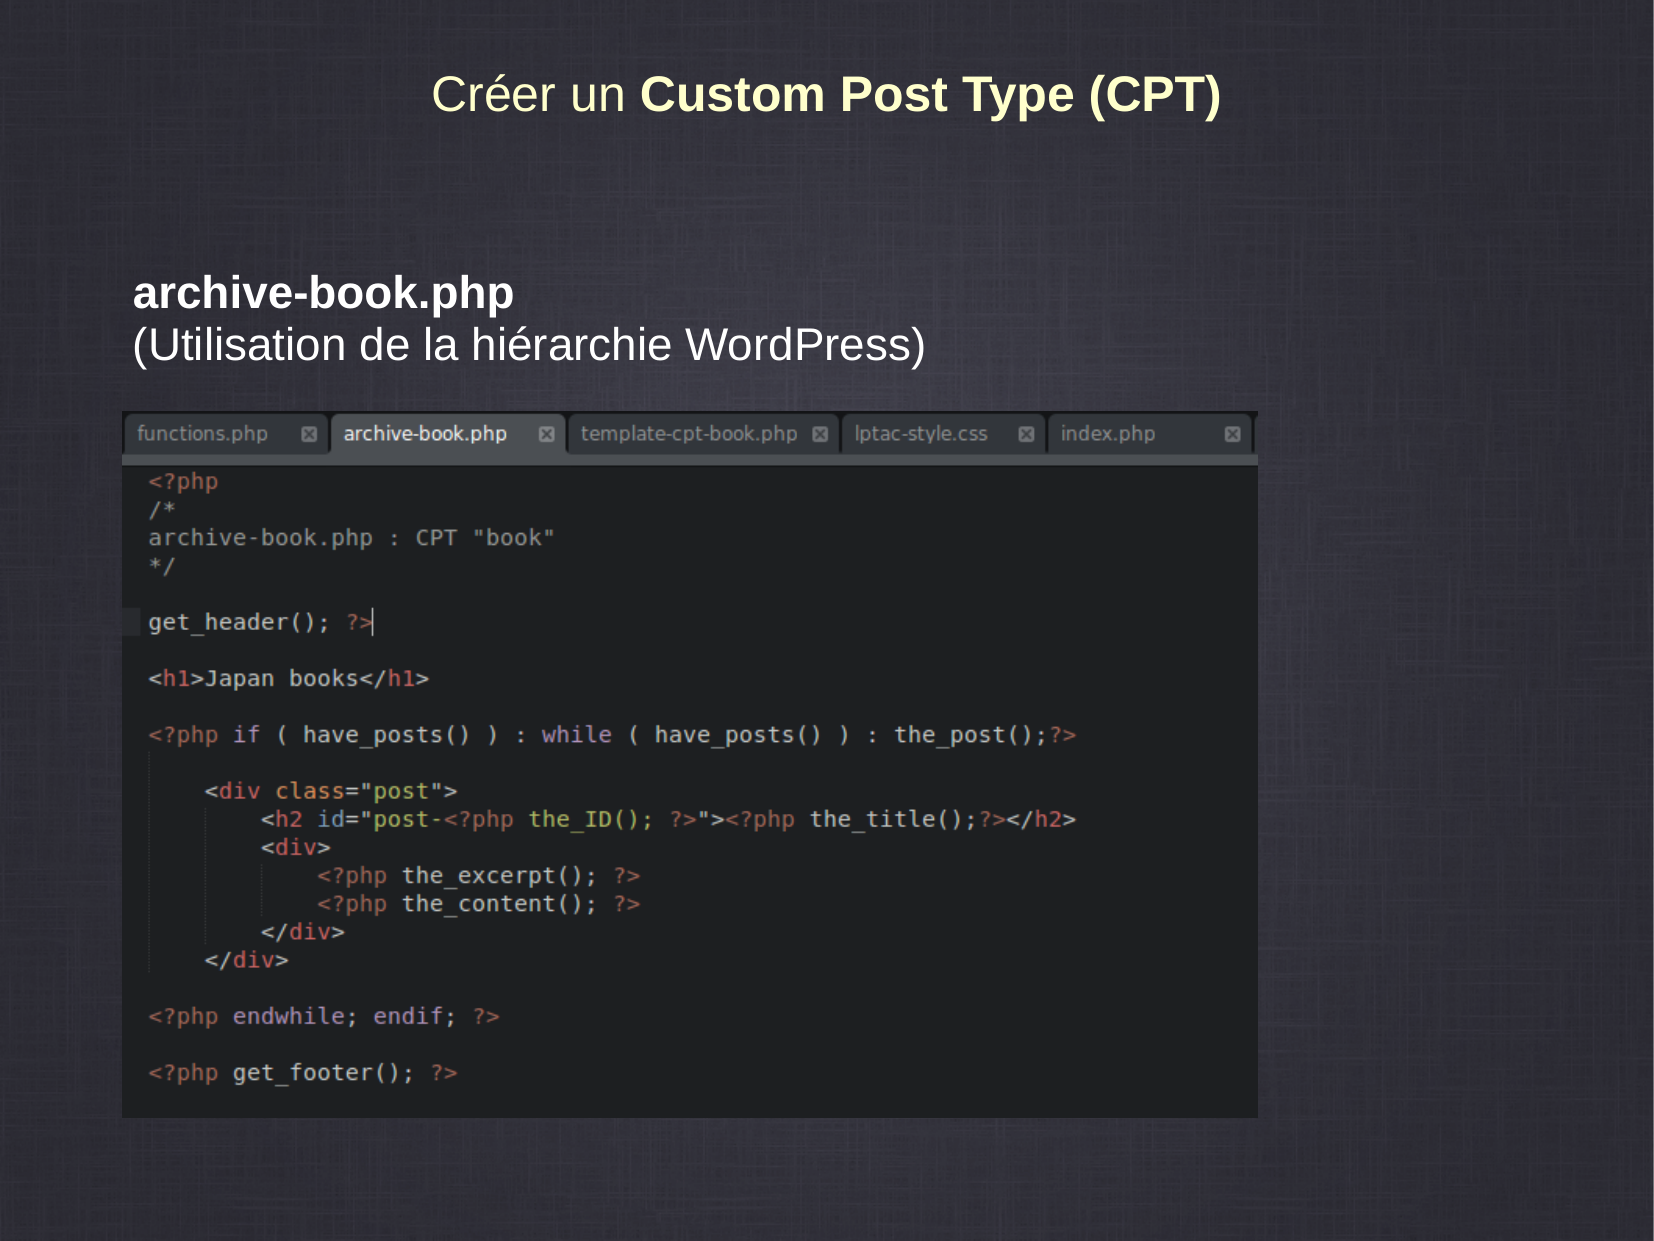

Créer un Custom Post Type (CPT)
archive-book.php
(Utilisation de la hiérarchie WordPress)